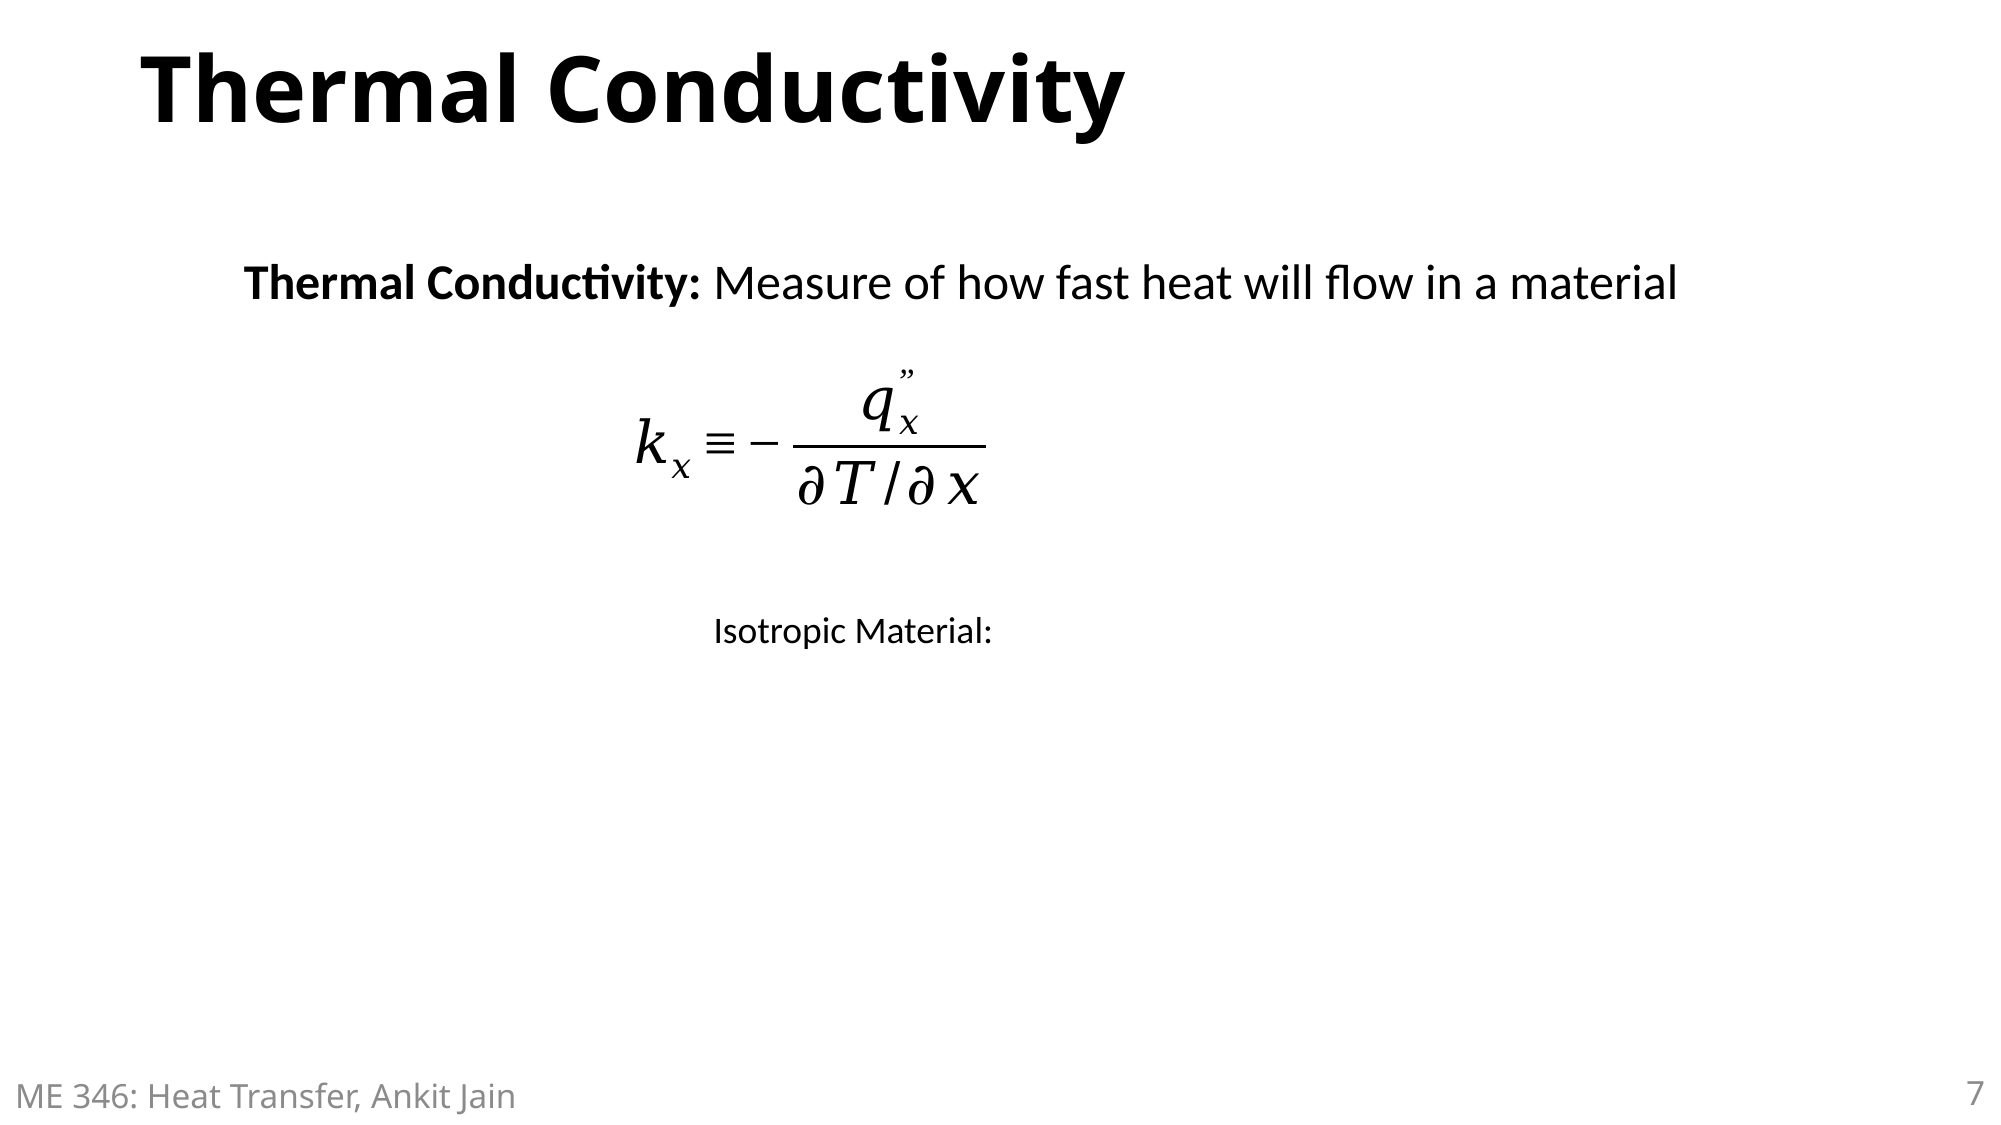

# Thermal Conductivity
Thermal Conductivity: Measure of how fast heat will flow in a material
Isotropic Material:
ME 346: Heat Transfer, Ankit Jain
7